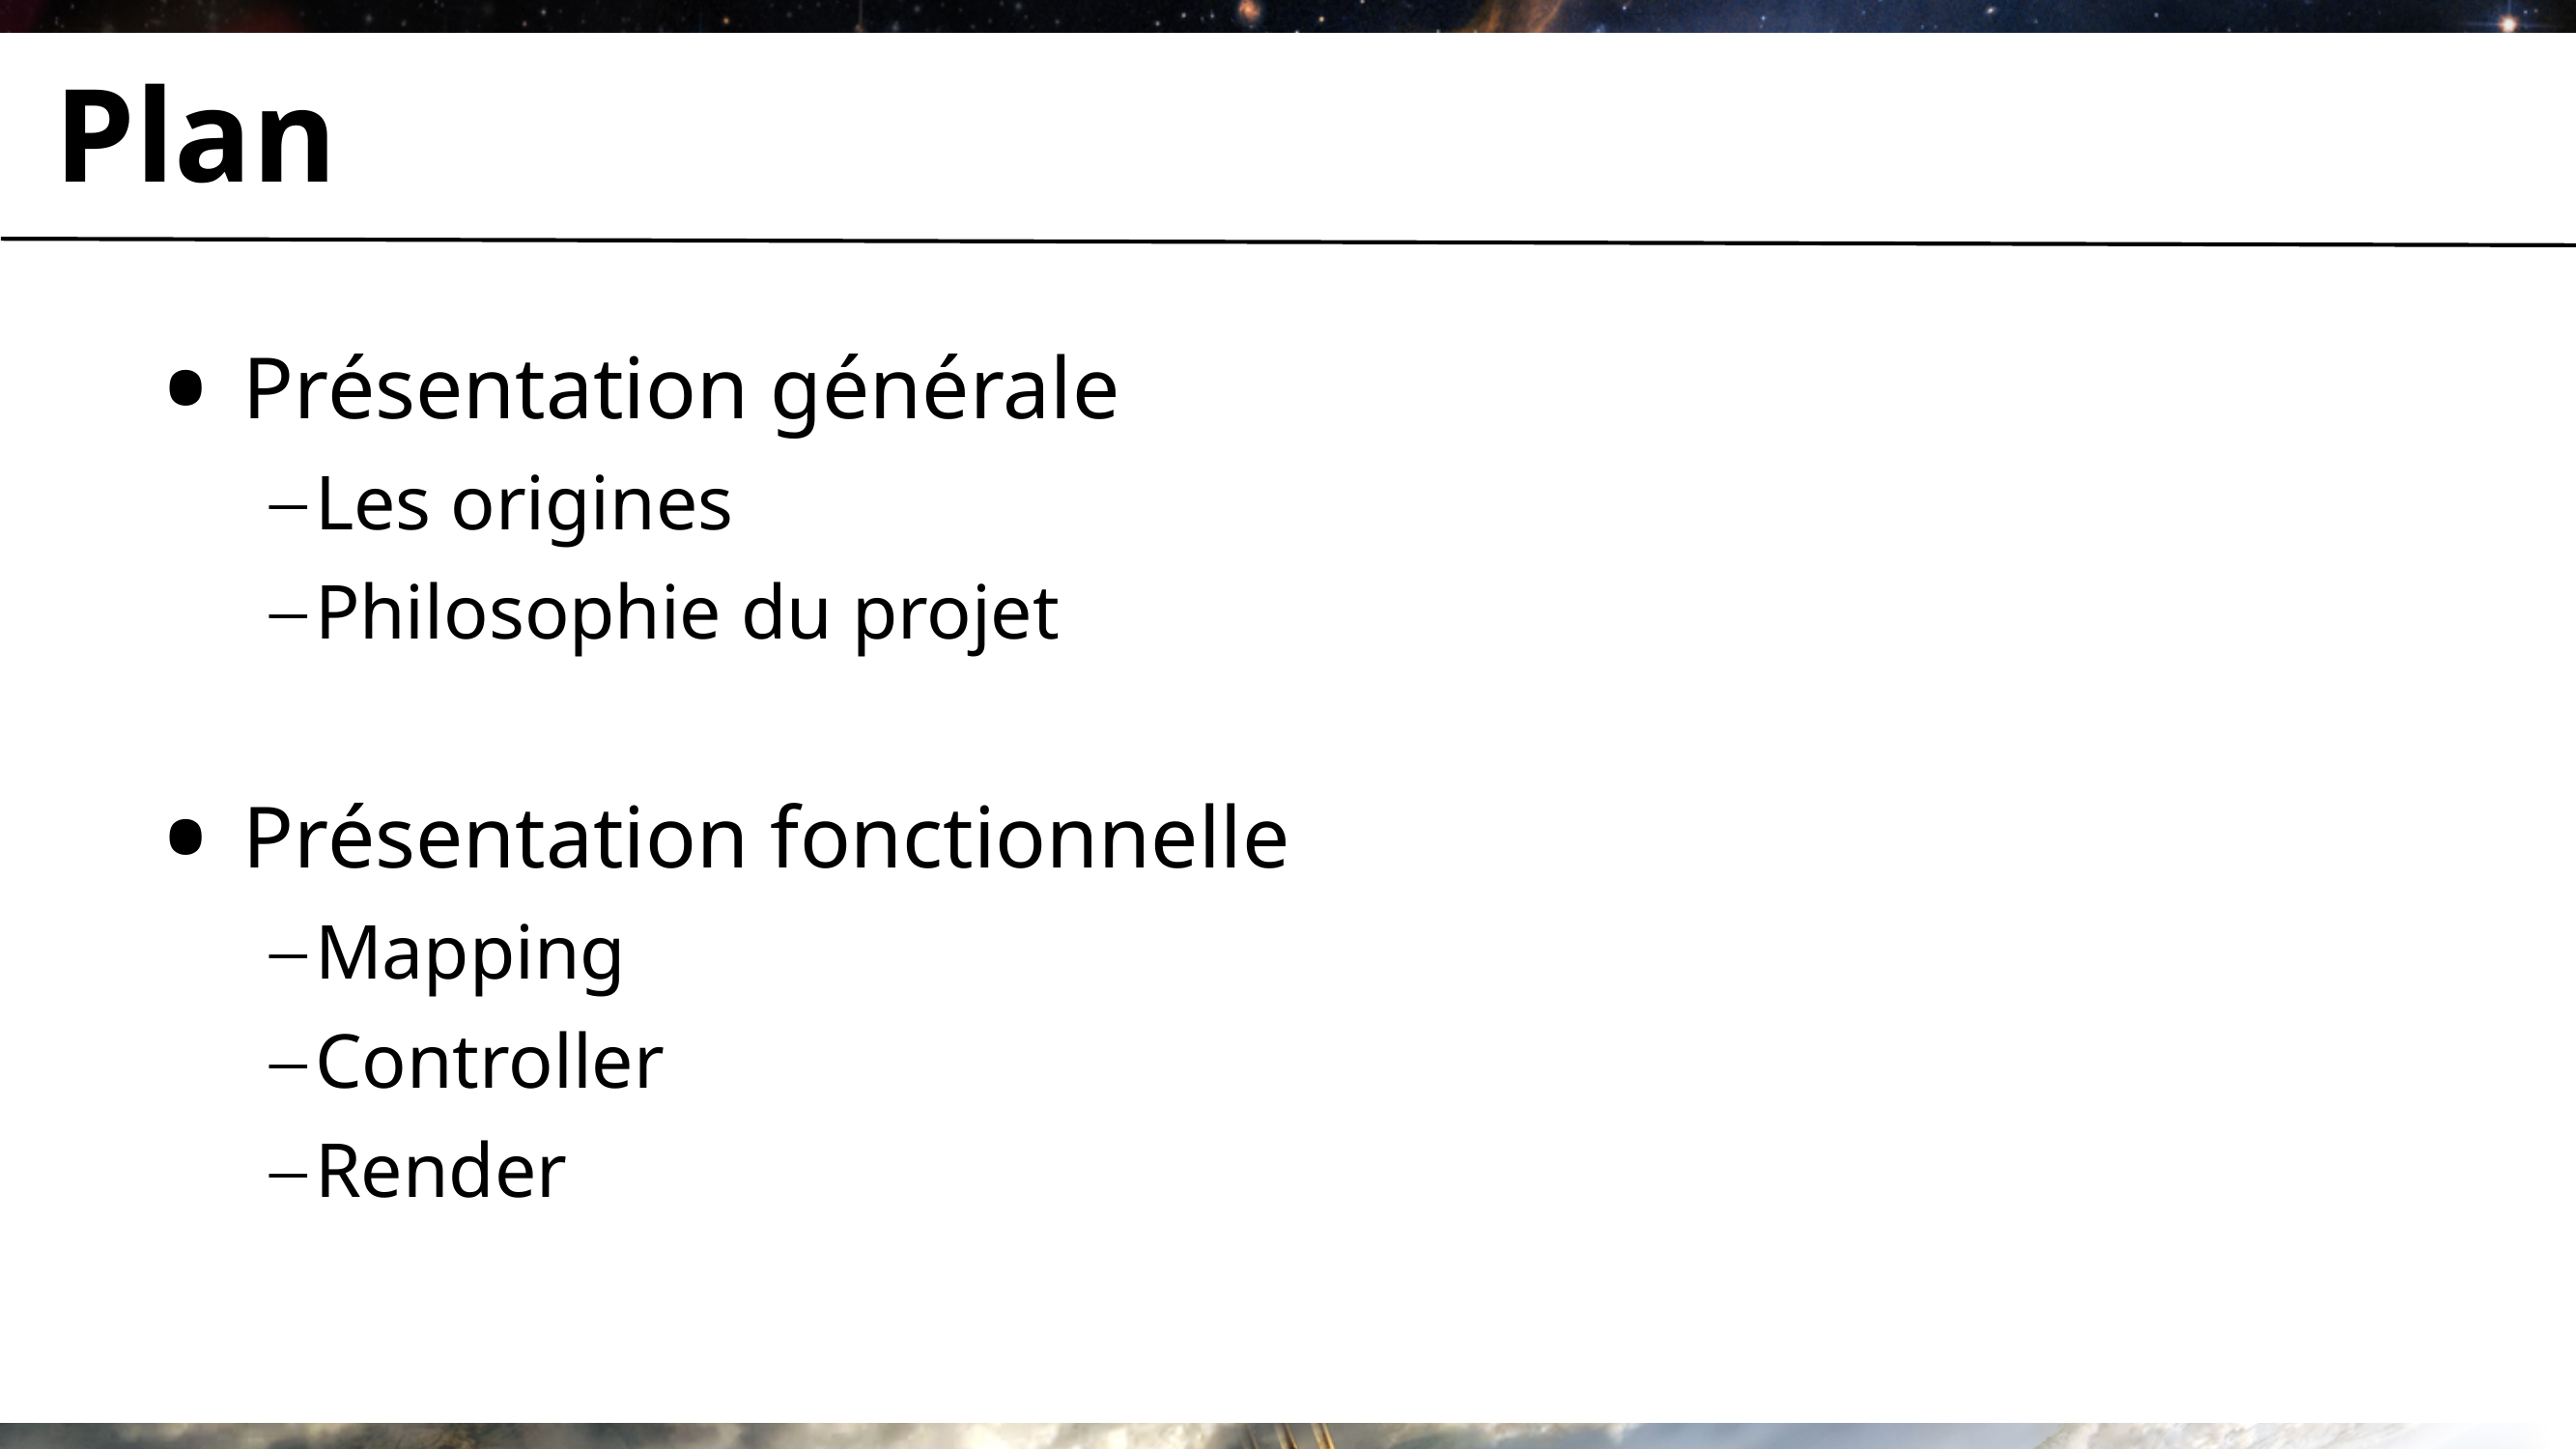

# Plan
Présentation générale
Les origines
Philosophie du projet
Présentation fonctionnelle
Mapping
Controller
Render